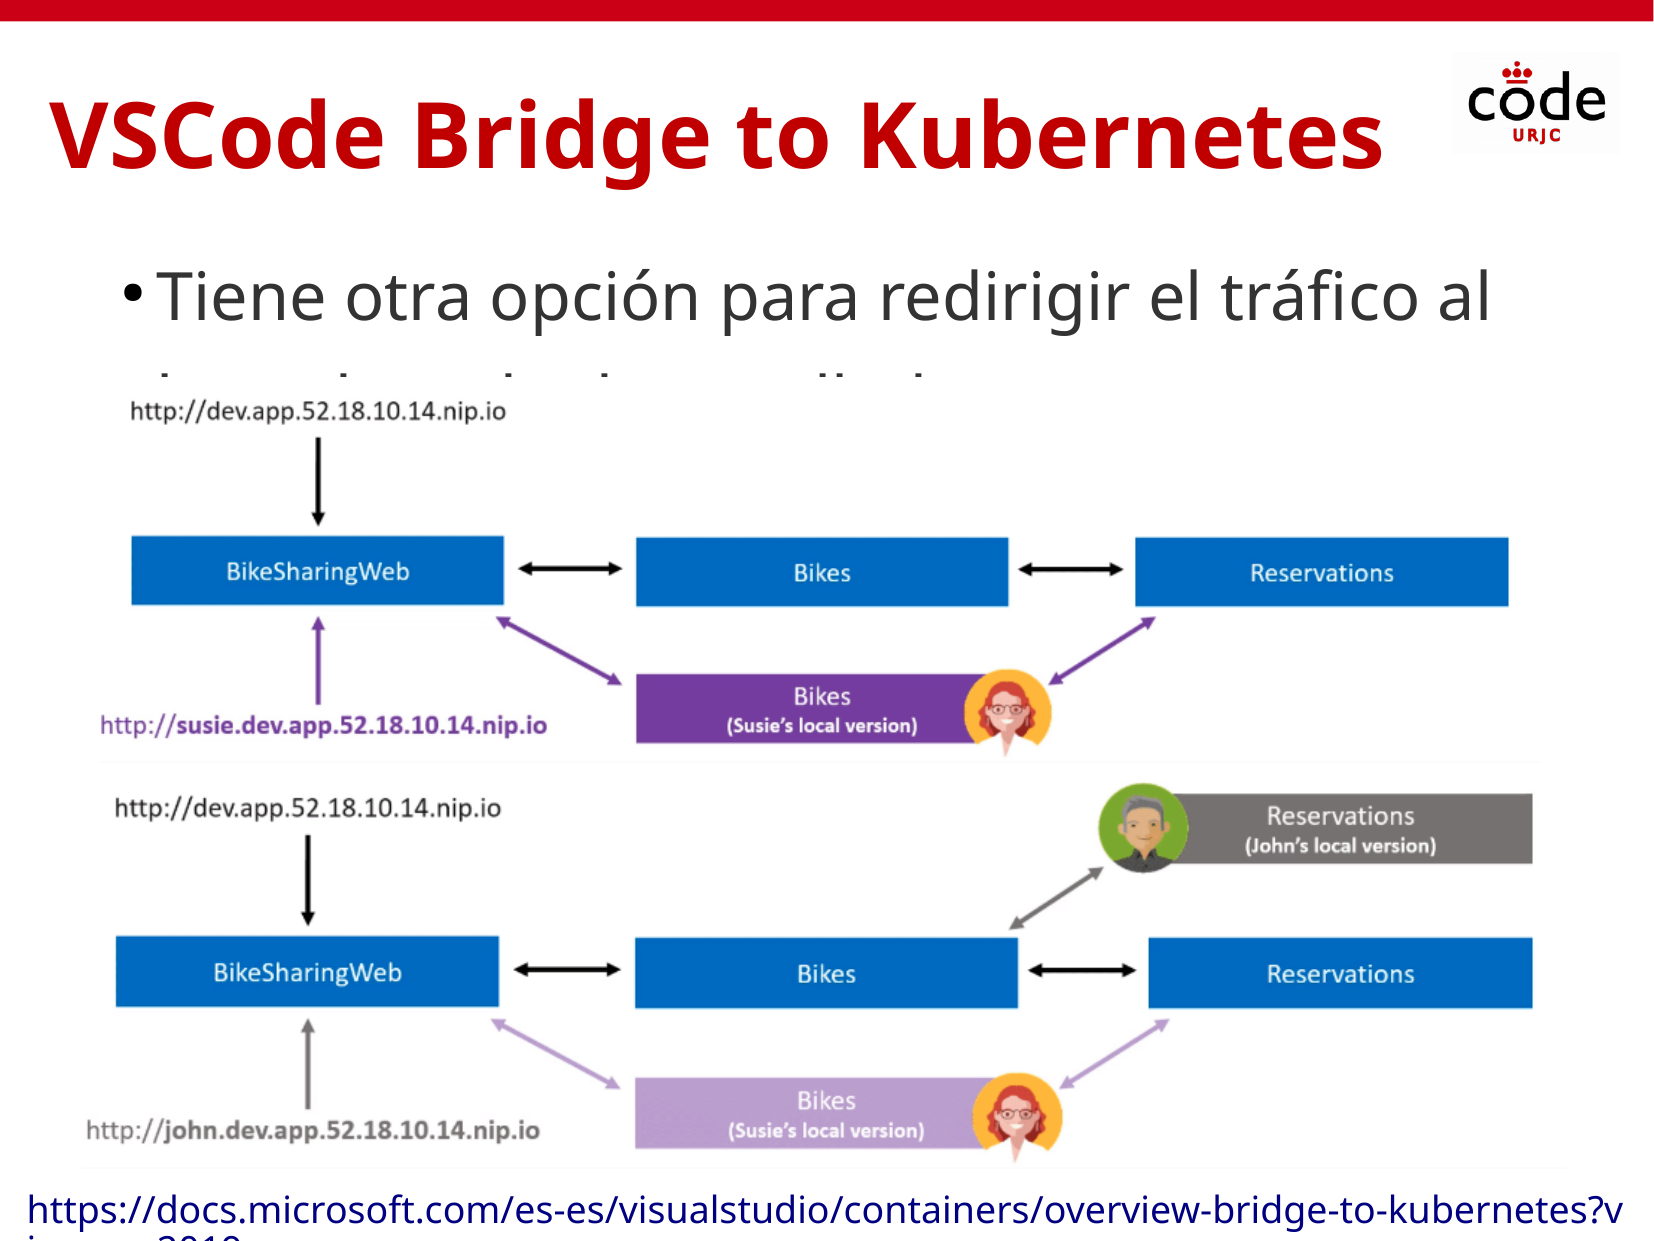

# VSCode Bridge to Kubernetes
Tiene otra opción para redirigir el tráfico al host de cada desarrollador
https://docs.microsoft.com/es-es/visualstudio/containers/overview-bridge-to-kubernetes?view=vs-2019